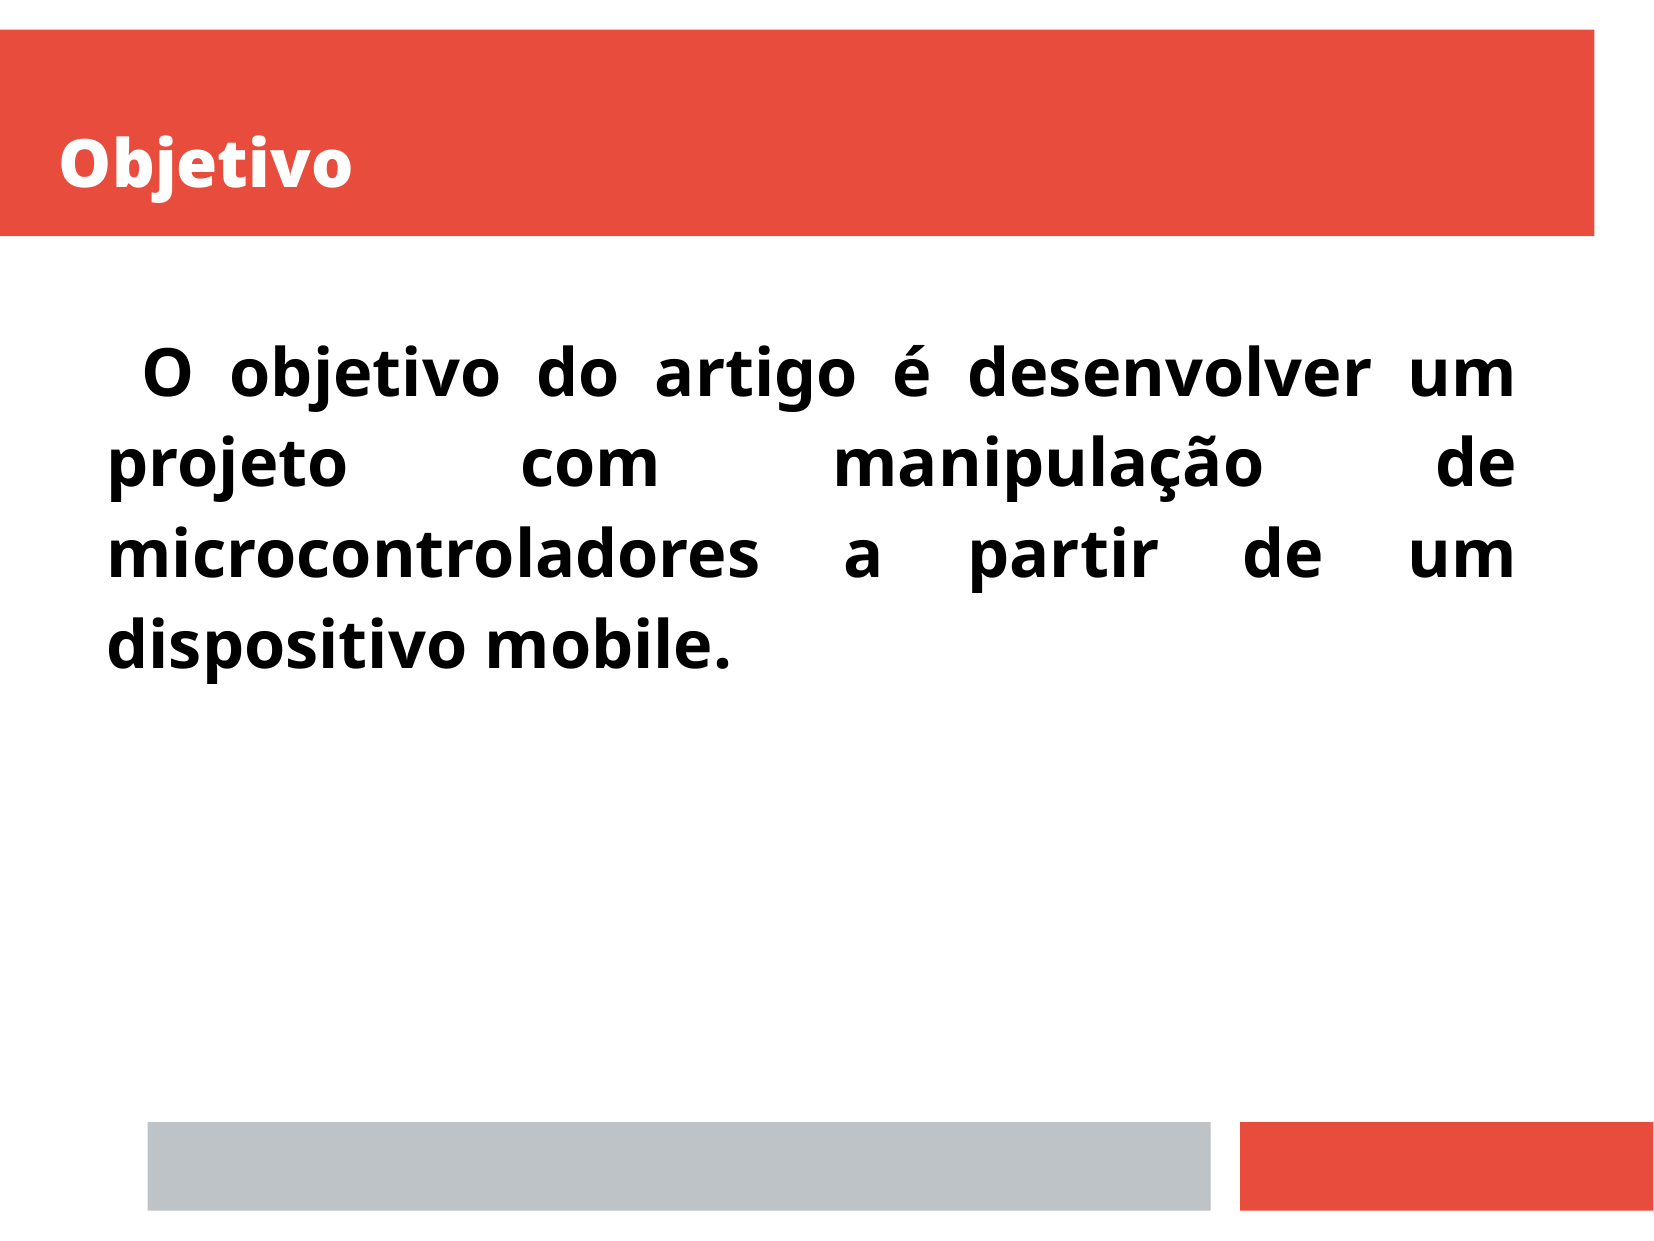

# Objetivo
 O objetivo do artigo é desenvolver um projeto com manipulação de microcontroladores a partir de um dispositivo mobile.